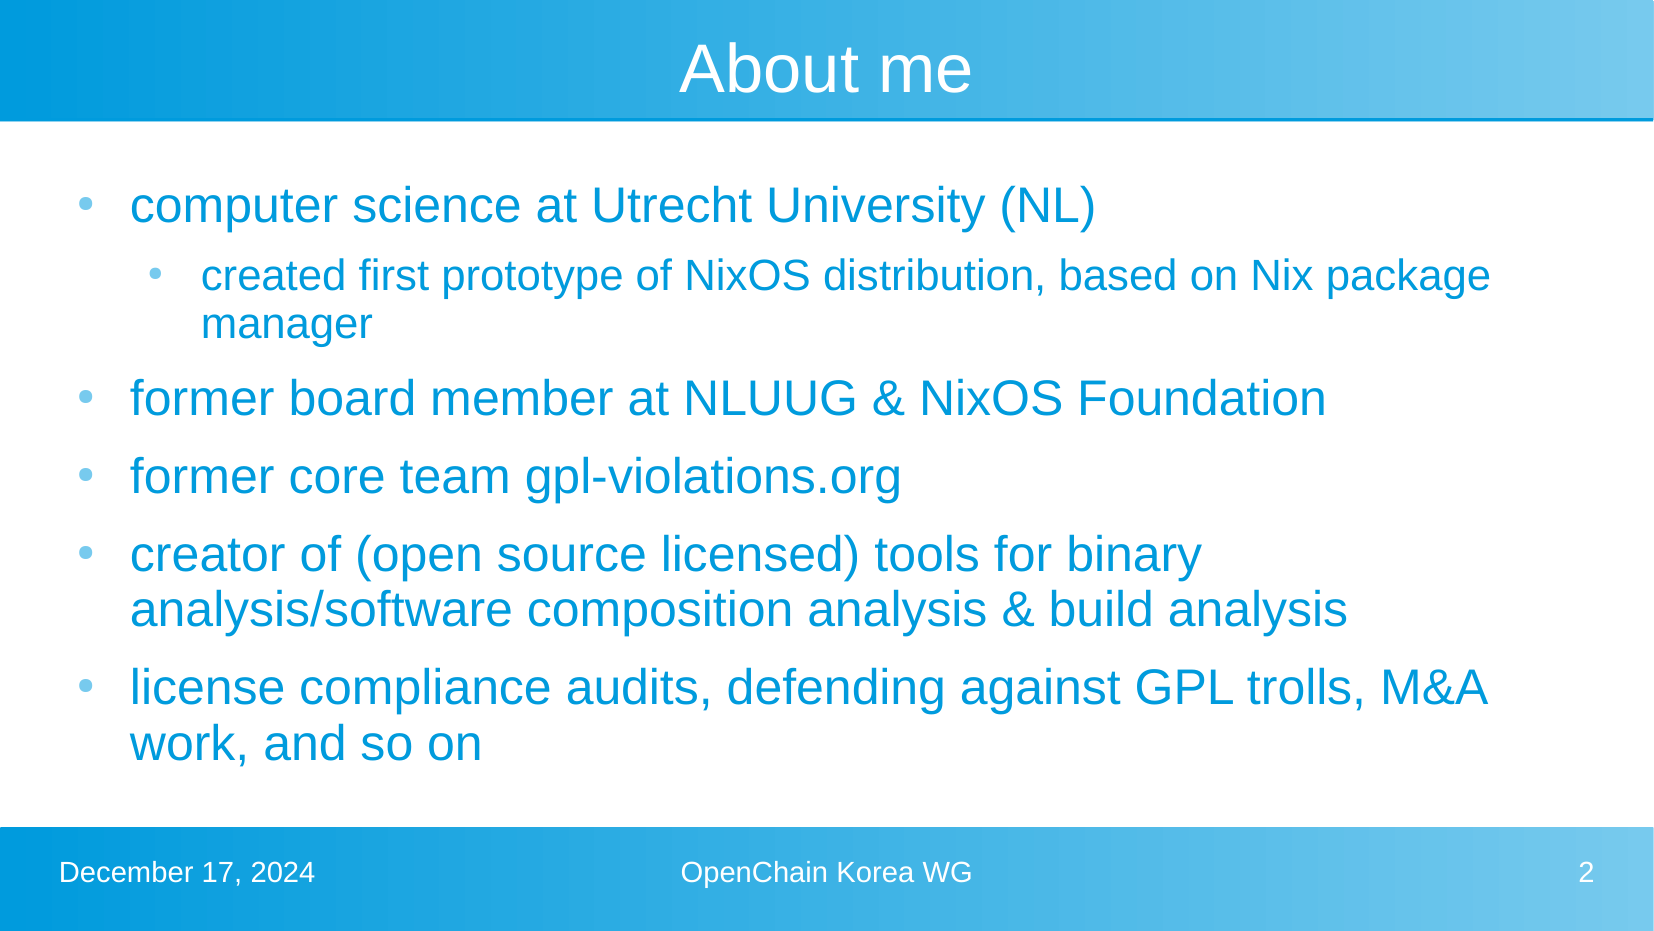

# About me
computer science at Utrecht University (NL)
created first prototype of NixOS distribution, based on Nix package manager
former board member at NLUUG & NixOS Foundation
former core team gpl-violations.org
creator of (open source licensed) tools for binary analysis/software composition analysis & build analysis
license compliance audits, defending against GPL trolls, M&A work, and so on
2